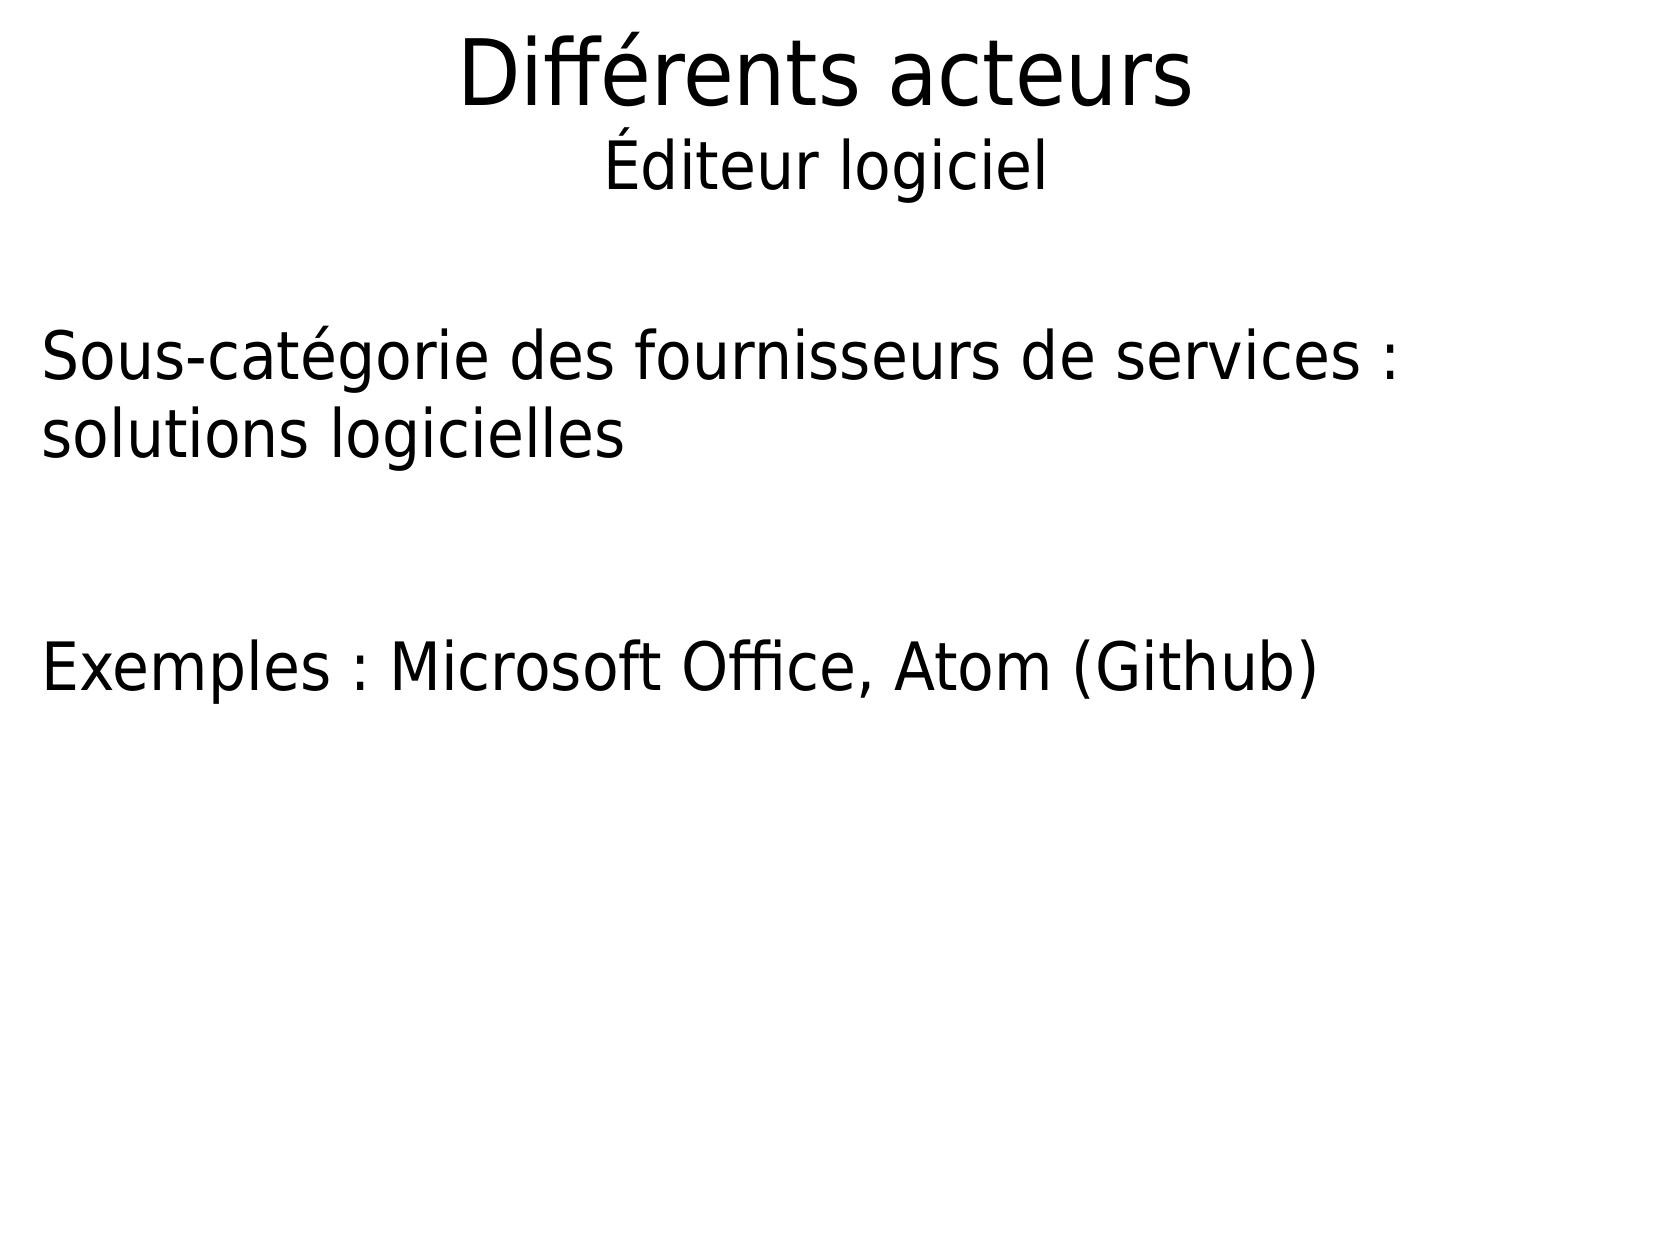

# Différents acteurs Éditeur logiciel
Sous-catégorie des fournisseurs de services : solutions logicielles
Exemples : Microsoft Office, Atom (Github)